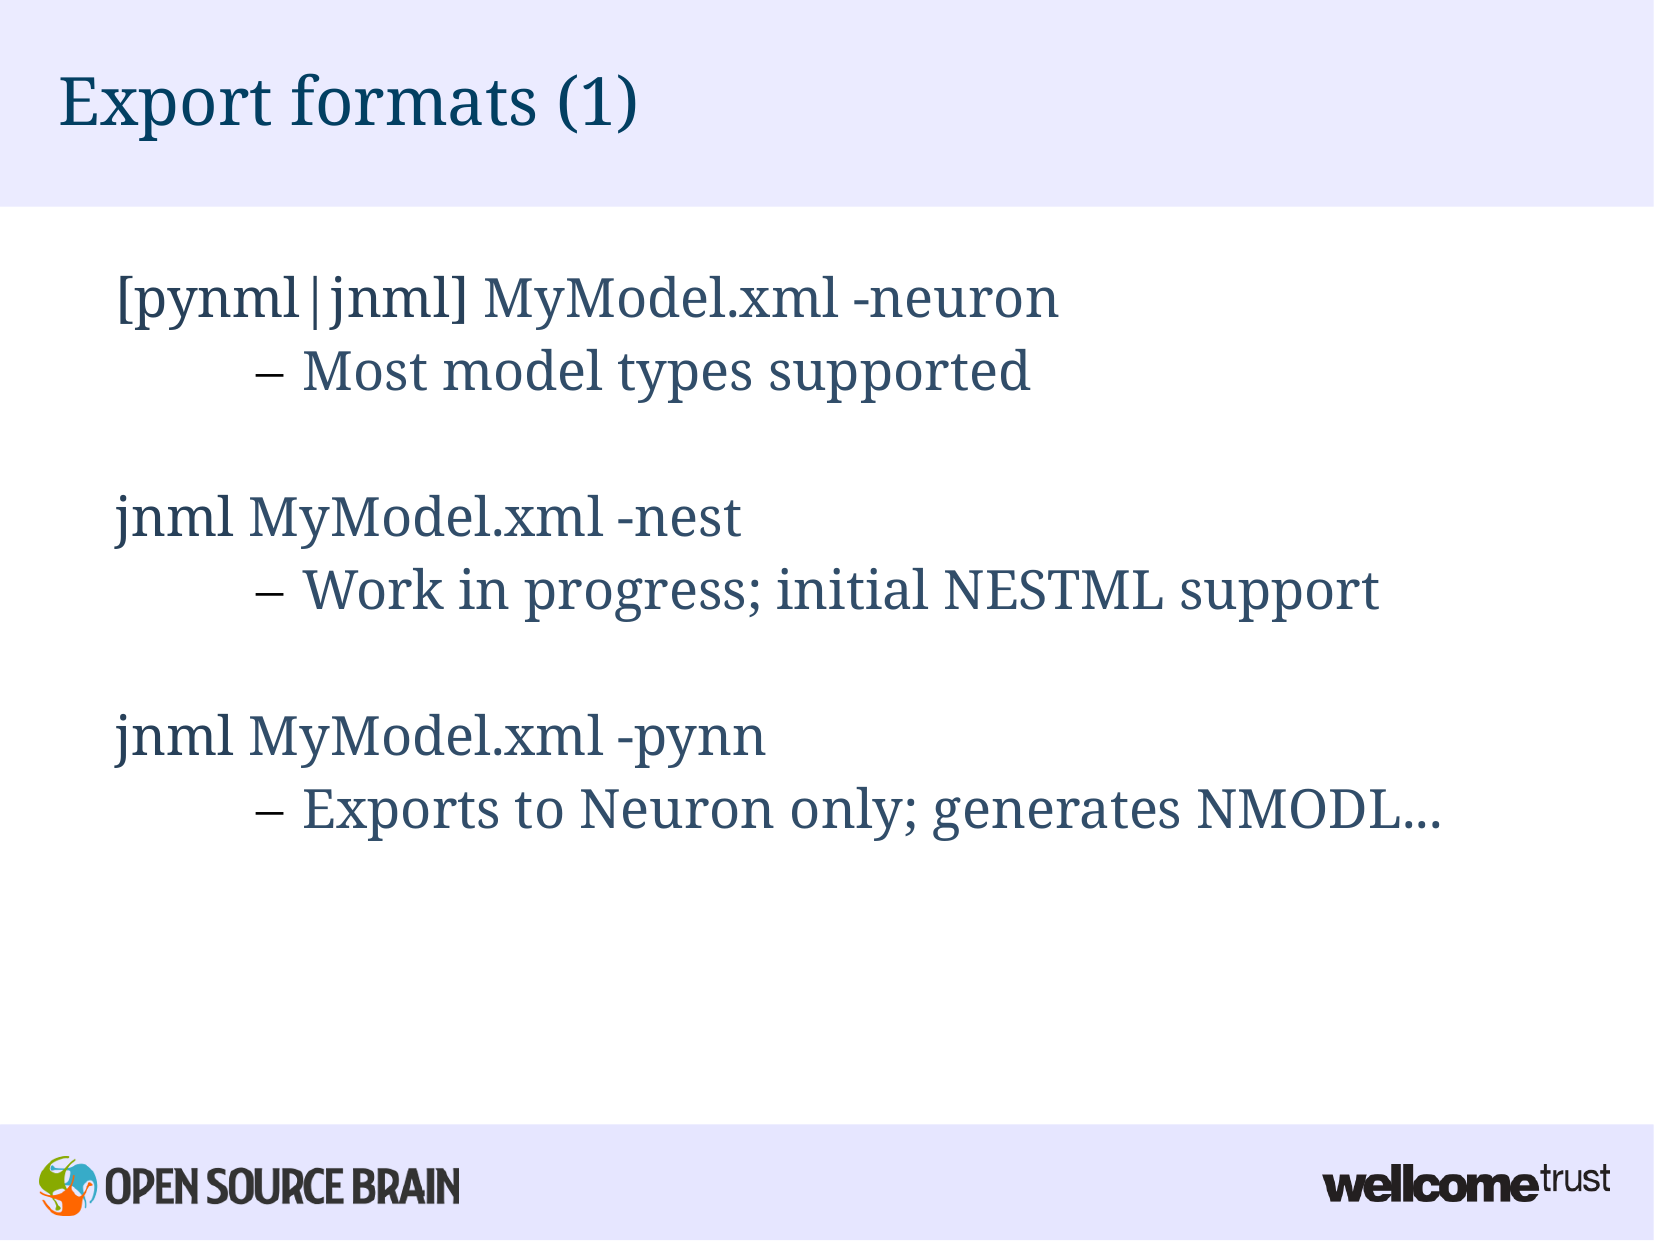

# Export formats (1)
[pynml|jnml] MyModel.xml -neuron
Most model types supported
jnml MyModel.xml -nest
Work in progress; initial NESTML support
jnml MyModel.xml -pynn
Exports to Neuron only; generates NMODL...
http://www.opensourcebrain.org